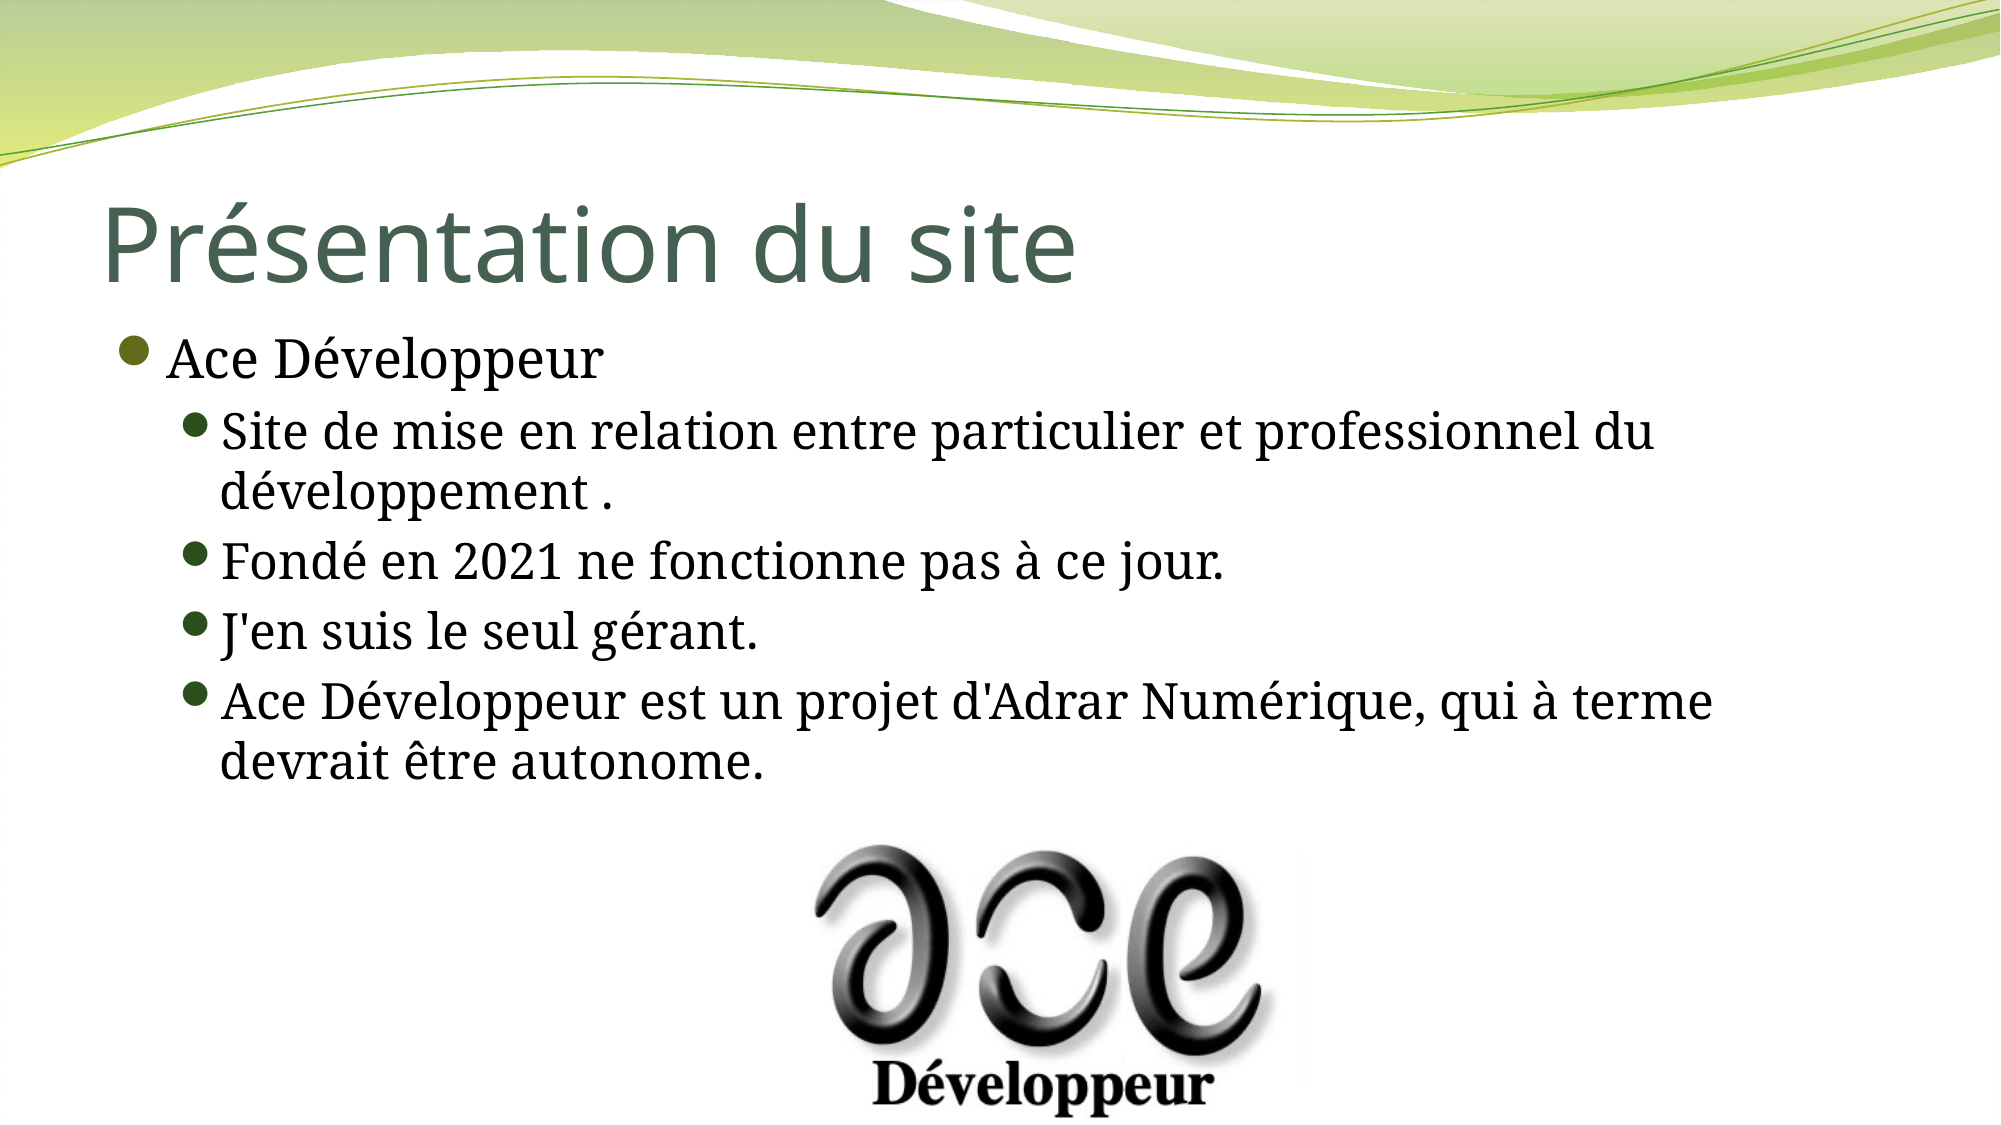

Présentation du site
Ace Développeur
Site de mise en relation entre particulier et professionnel du développement .
Fondé en 2021 ne fonctionne pas à ce jour.
J'en suis le seul gérant.
Ace Développeur est un projet d'Adrar Numérique, qui à terme devrait être autonome.